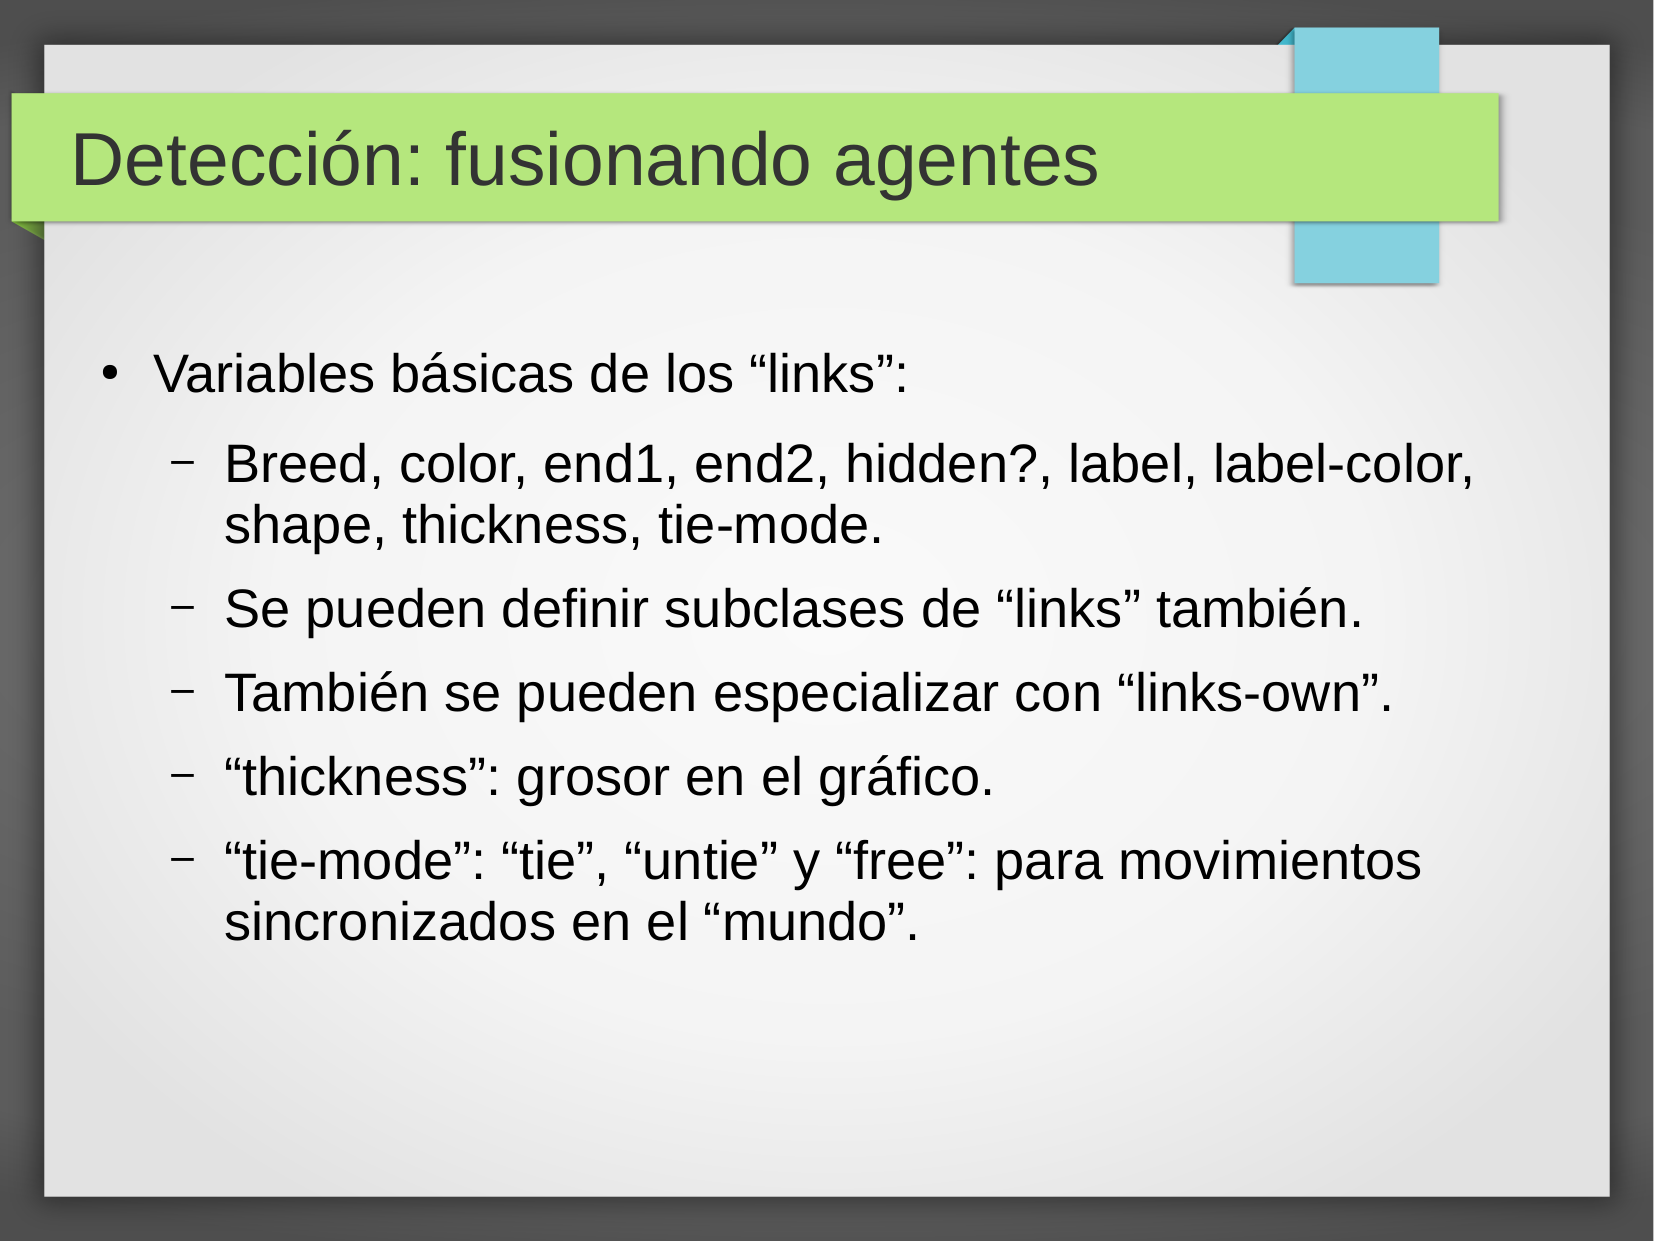

# Detección: fusionando agentes
Variables básicas de los “links”:
Breed, color, end1, end2, hidden?, label, label-color, shape, thickness, tie-mode.
Se pueden definir subclases de “links” también.
También se pueden especializar con “links-own”.
“thickness”: grosor en el gráfico.
“tie-mode”: “tie”, “untie” y “free”: para movimientos sincronizados en el “mundo”.